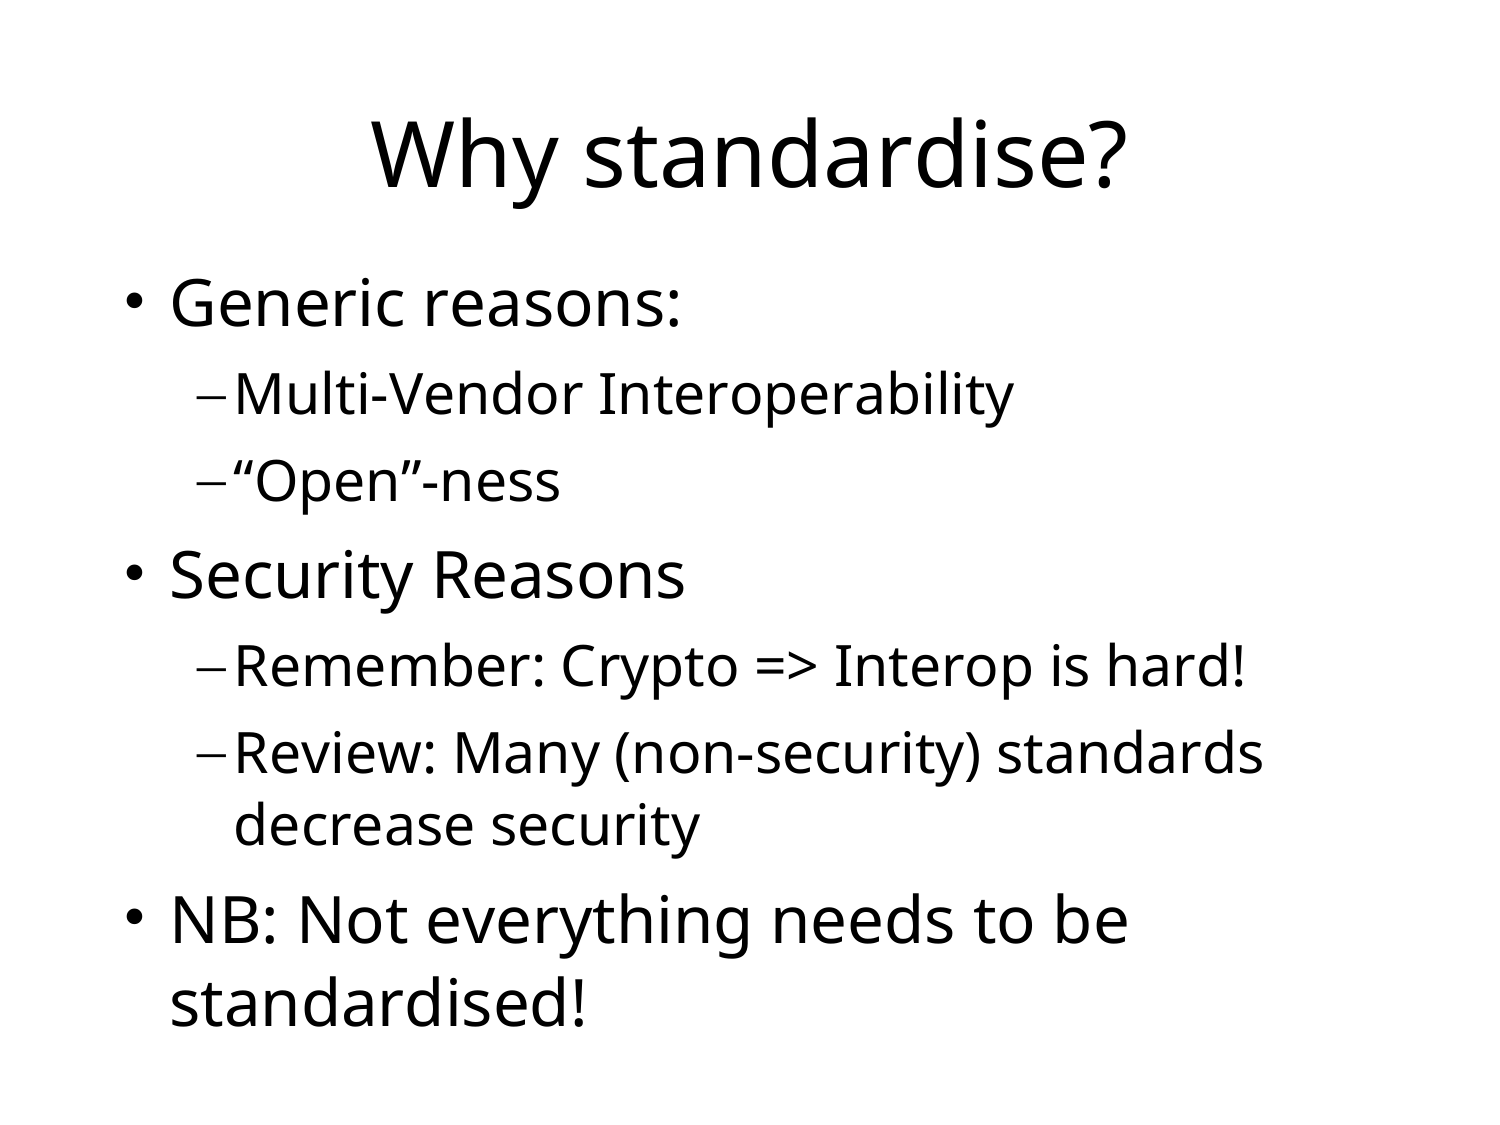

# Why standardise?
Generic reasons:
Multi-Vendor Interoperability
“Open”-ness
Security Reasons
Remember: Crypto => Interop is hard!
Review: Many (non-security) standards decrease security
NB: Not everything needs to be standardised!